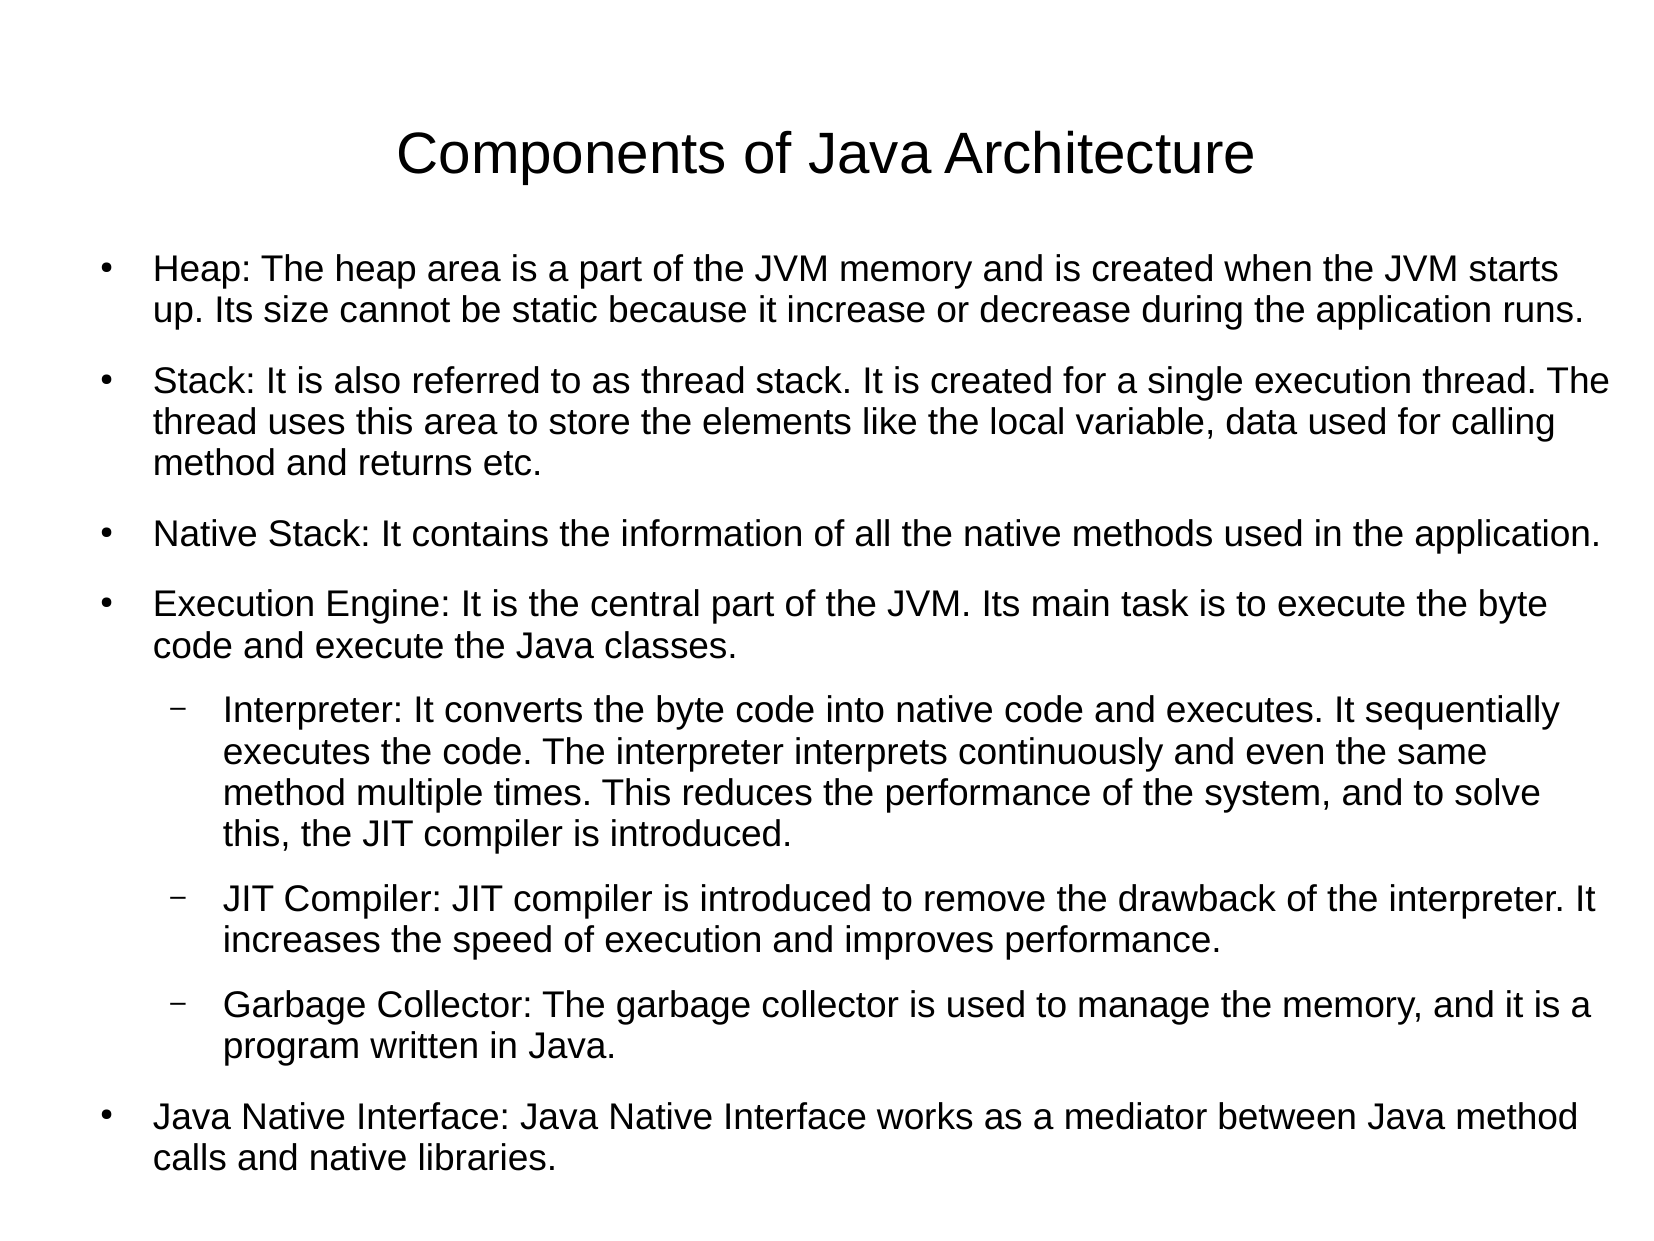

# Components of Java Architecture
Heap: The heap area is a part of the JVM memory and is created when the JVM starts up. Its size cannot be static because it increase or decrease during the application runs.
Stack: It is also referred to as thread stack. It is created for a single execution thread. The thread uses this area to store the elements like the local variable, data used for calling method and returns etc.
Native Stack: It contains the information of all the native methods used in the application.
Execution Engine: It is the central part of the JVM. Its main task is to execute the byte code and execute the Java classes.
Interpreter: It converts the byte code into native code and executes. It sequentially executes the code. The interpreter interprets continuously and even the same method multiple times. This reduces the performance of the system, and to solve this, the JIT compiler is introduced.
JIT Compiler: JIT compiler is introduced to remove the drawback of the interpreter. It increases the speed of execution and improves performance.
Garbage Collector: The garbage collector is used to manage the memory, and it is a program written in Java.
Java Native Interface: Java Native Interface works as a mediator between Java method calls and native libraries.